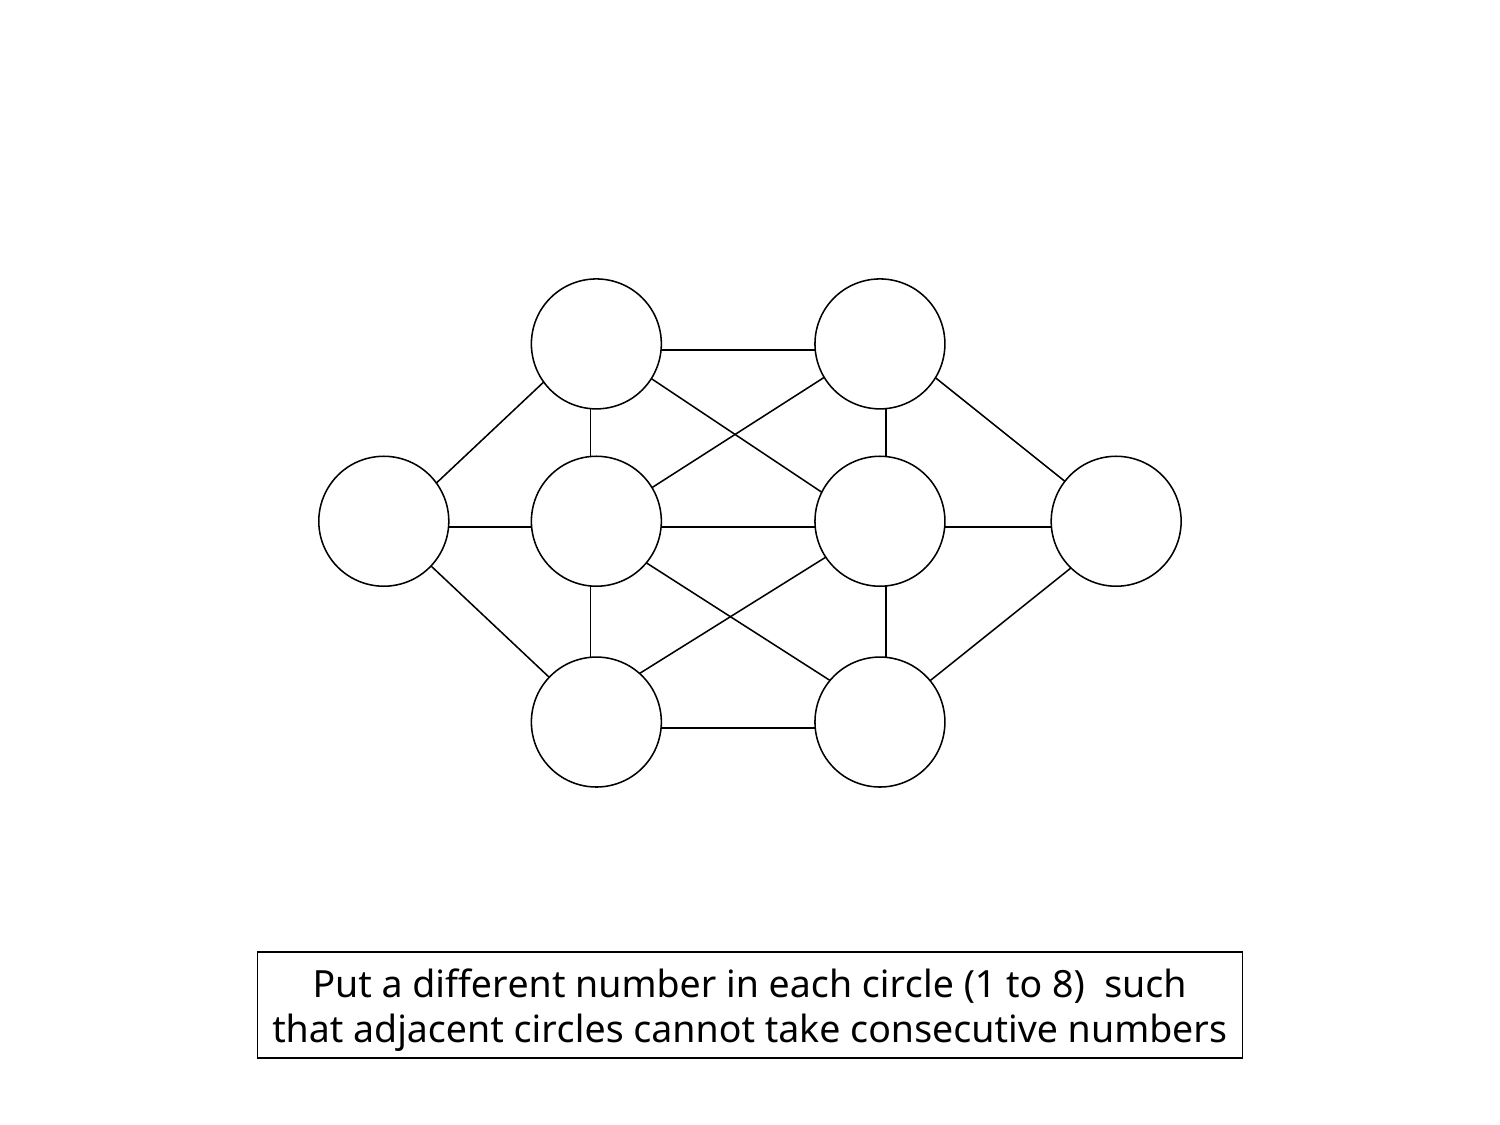

Put a different number in each circle (1 to 8) such
that adjacent circles cannot take consecutive numbers